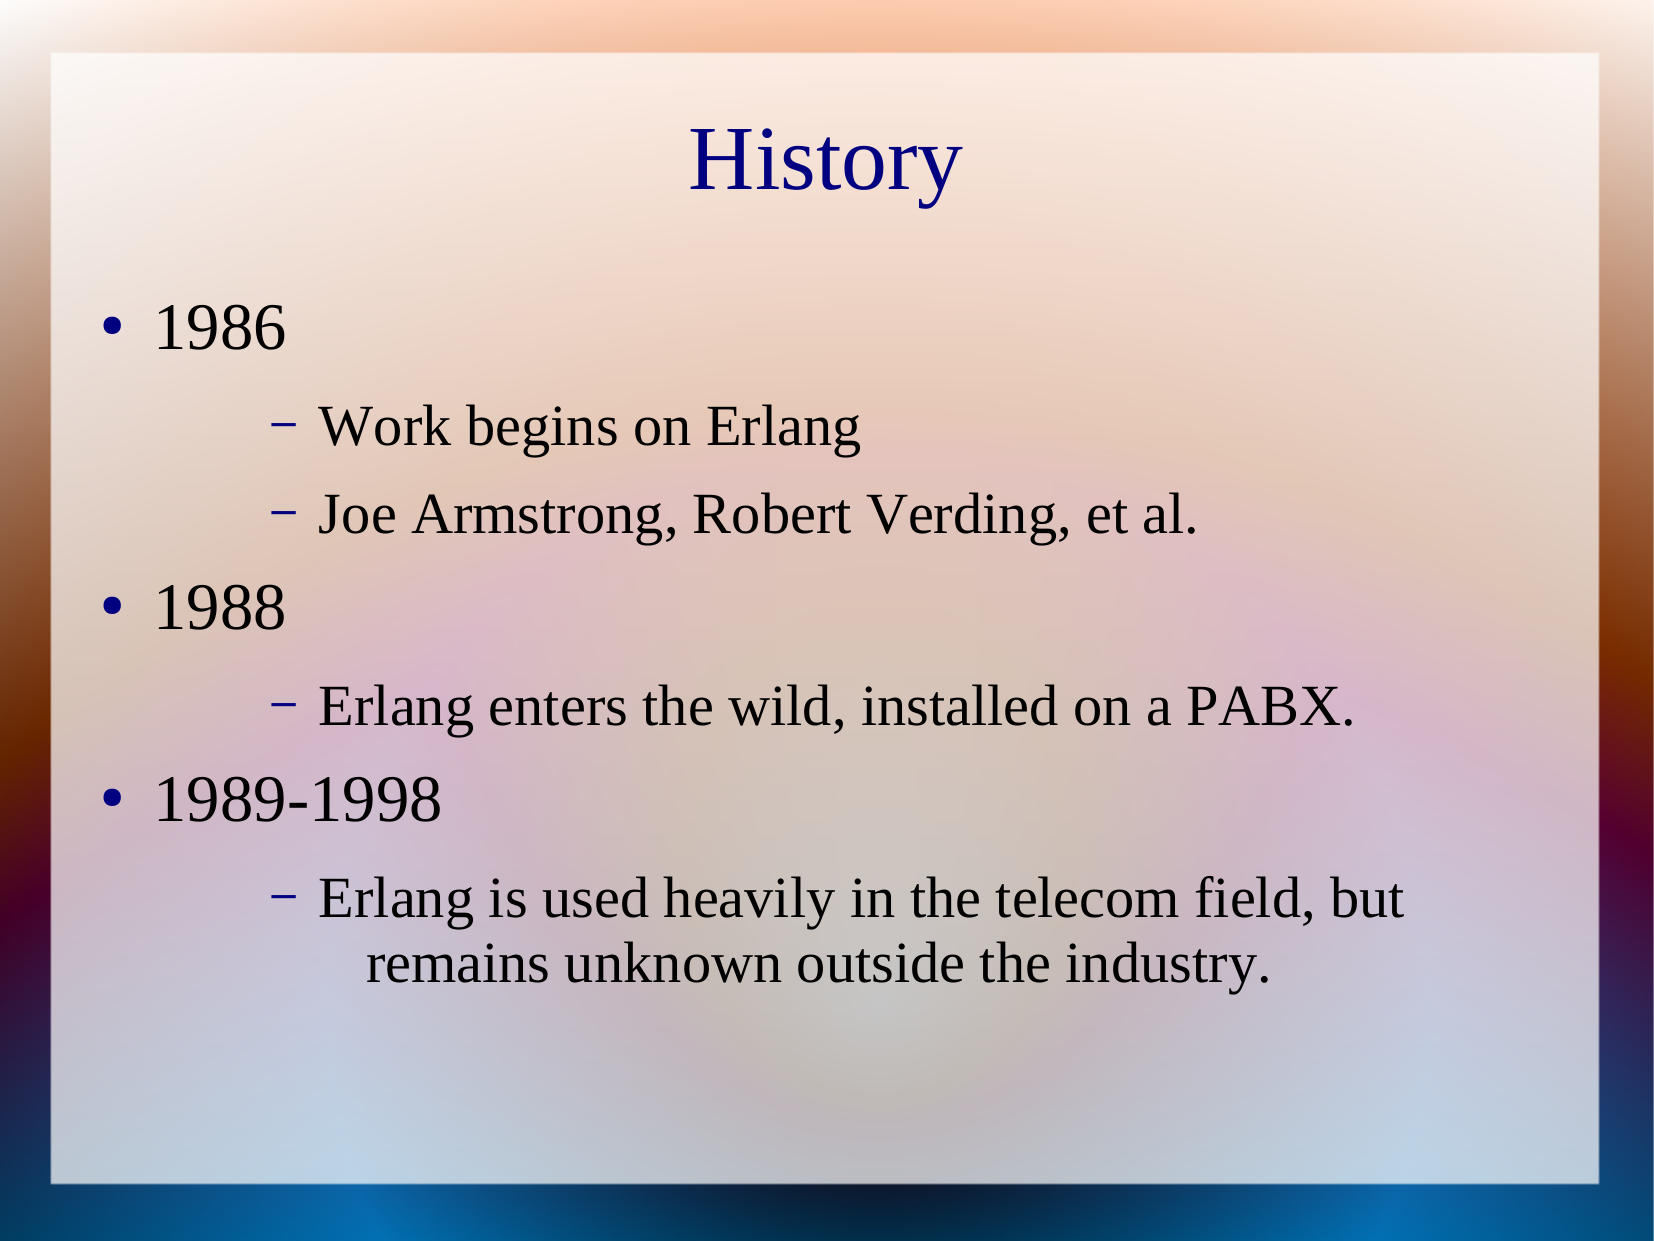

# History
1986
Work begins on Erlang
Joe Armstrong, Robert Verding, et al.
1988
Erlang enters the wild, installed on a PABX.
1989-1998
Erlang is used heavily in the telecom field, but remains unknown outside the industry.